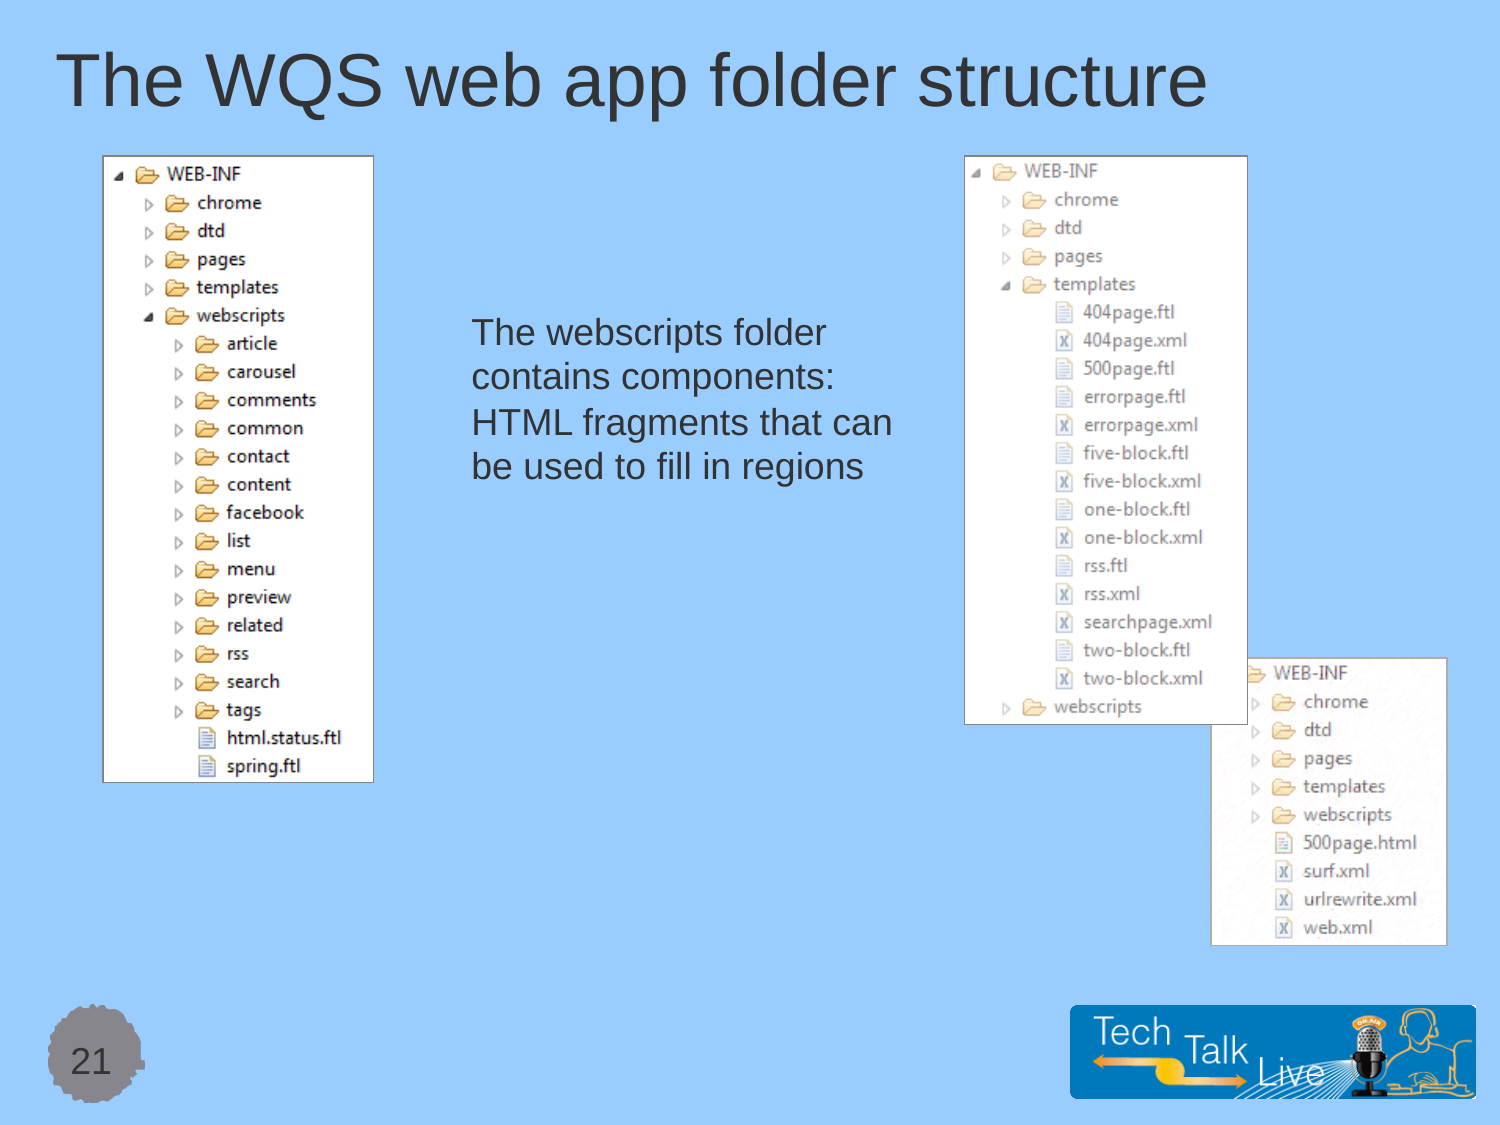

# The WQS web app folder structure
The webscripts folder
contains components:
HTML fragments that can
be used to fill in regions